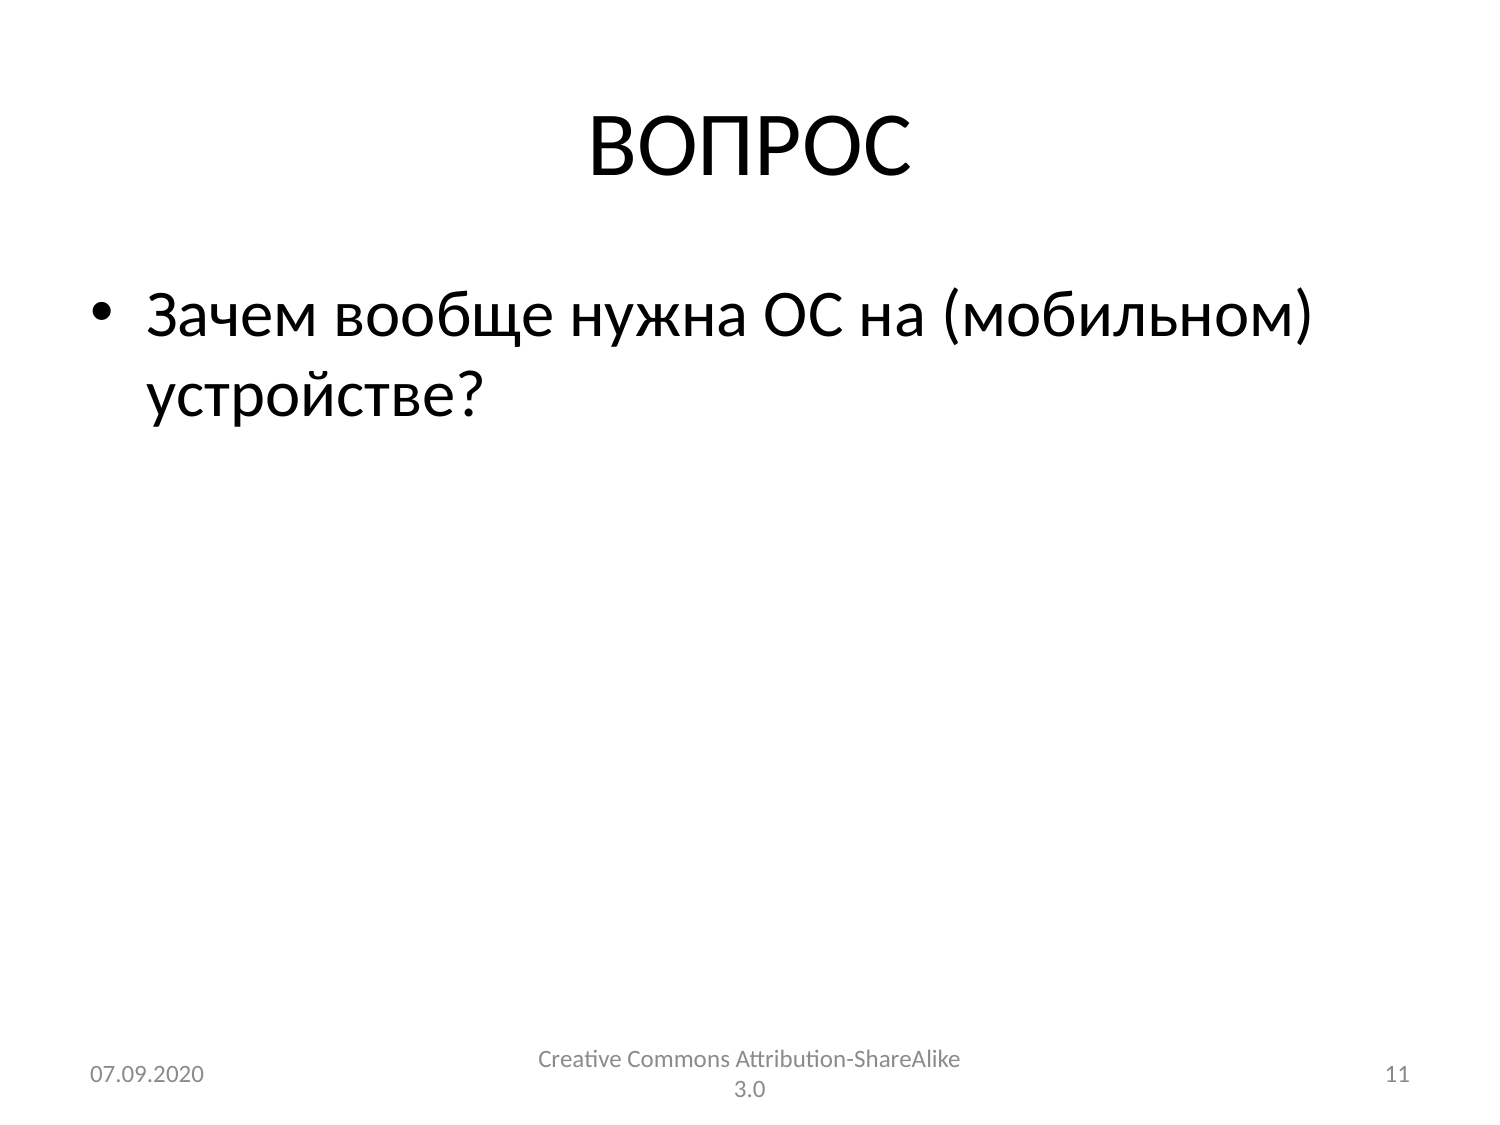

# ВОПРОС
Зачем вообще нужна ОС на (мобильном) устройстве?
07.09.2020
Creative Commons Attribution-ShareAlike 3.0